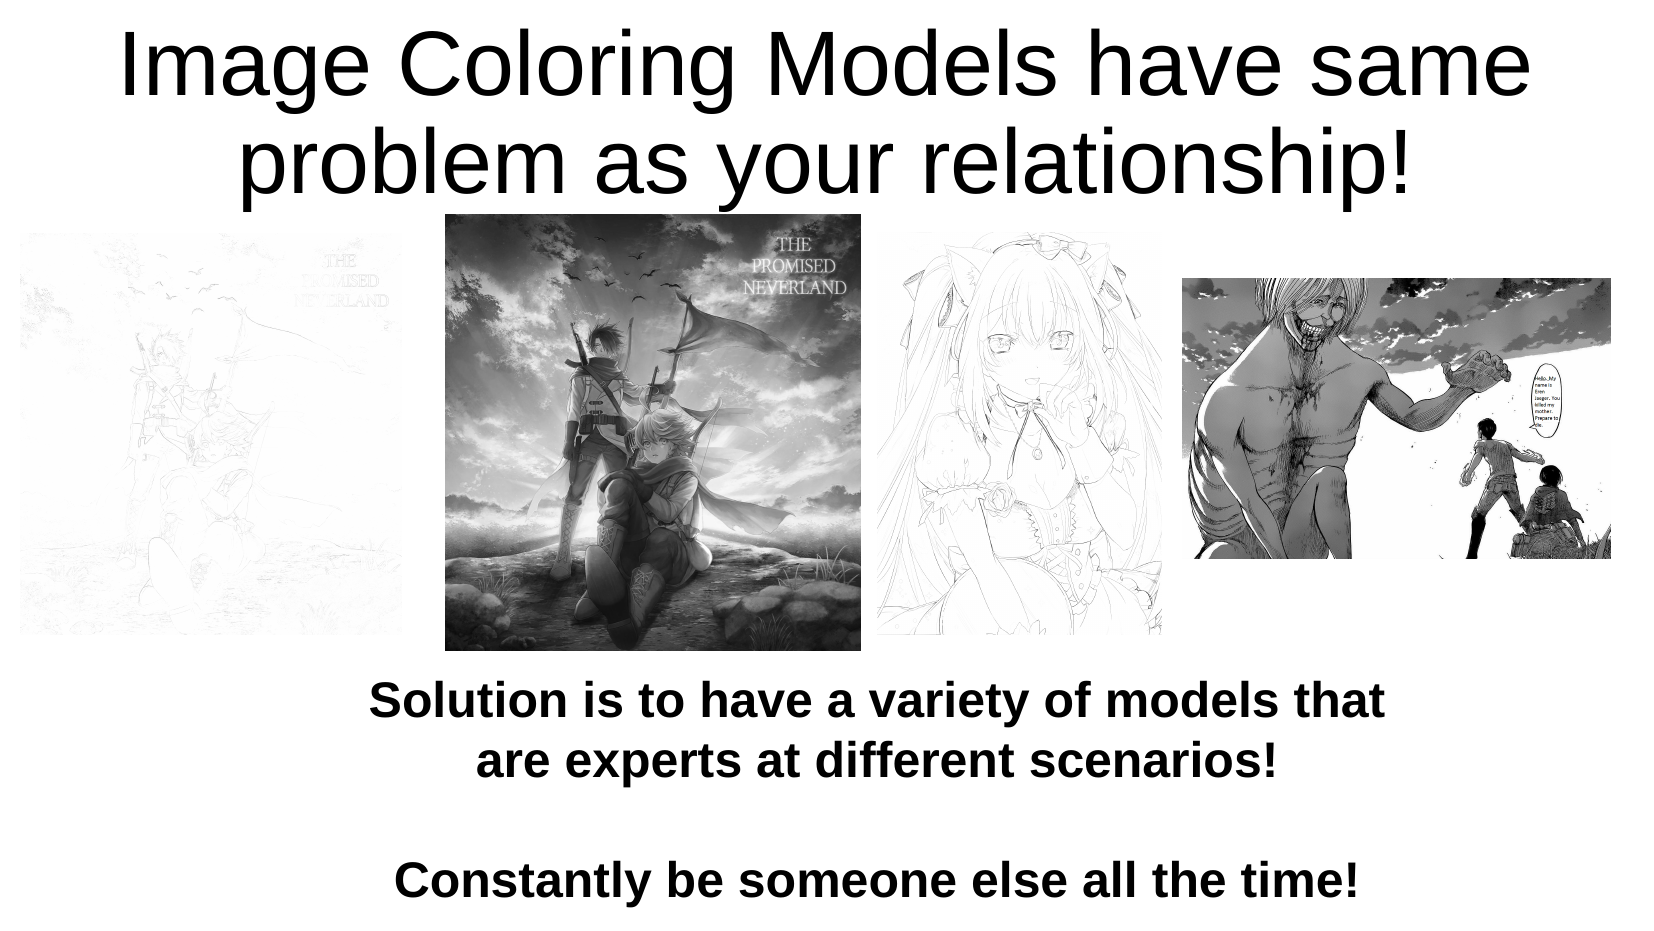

# Image Coloring Models have same problem as your relationship!
Solution is to have a variety of models that are experts at different scenarios!
Constantly be someone else all the time!